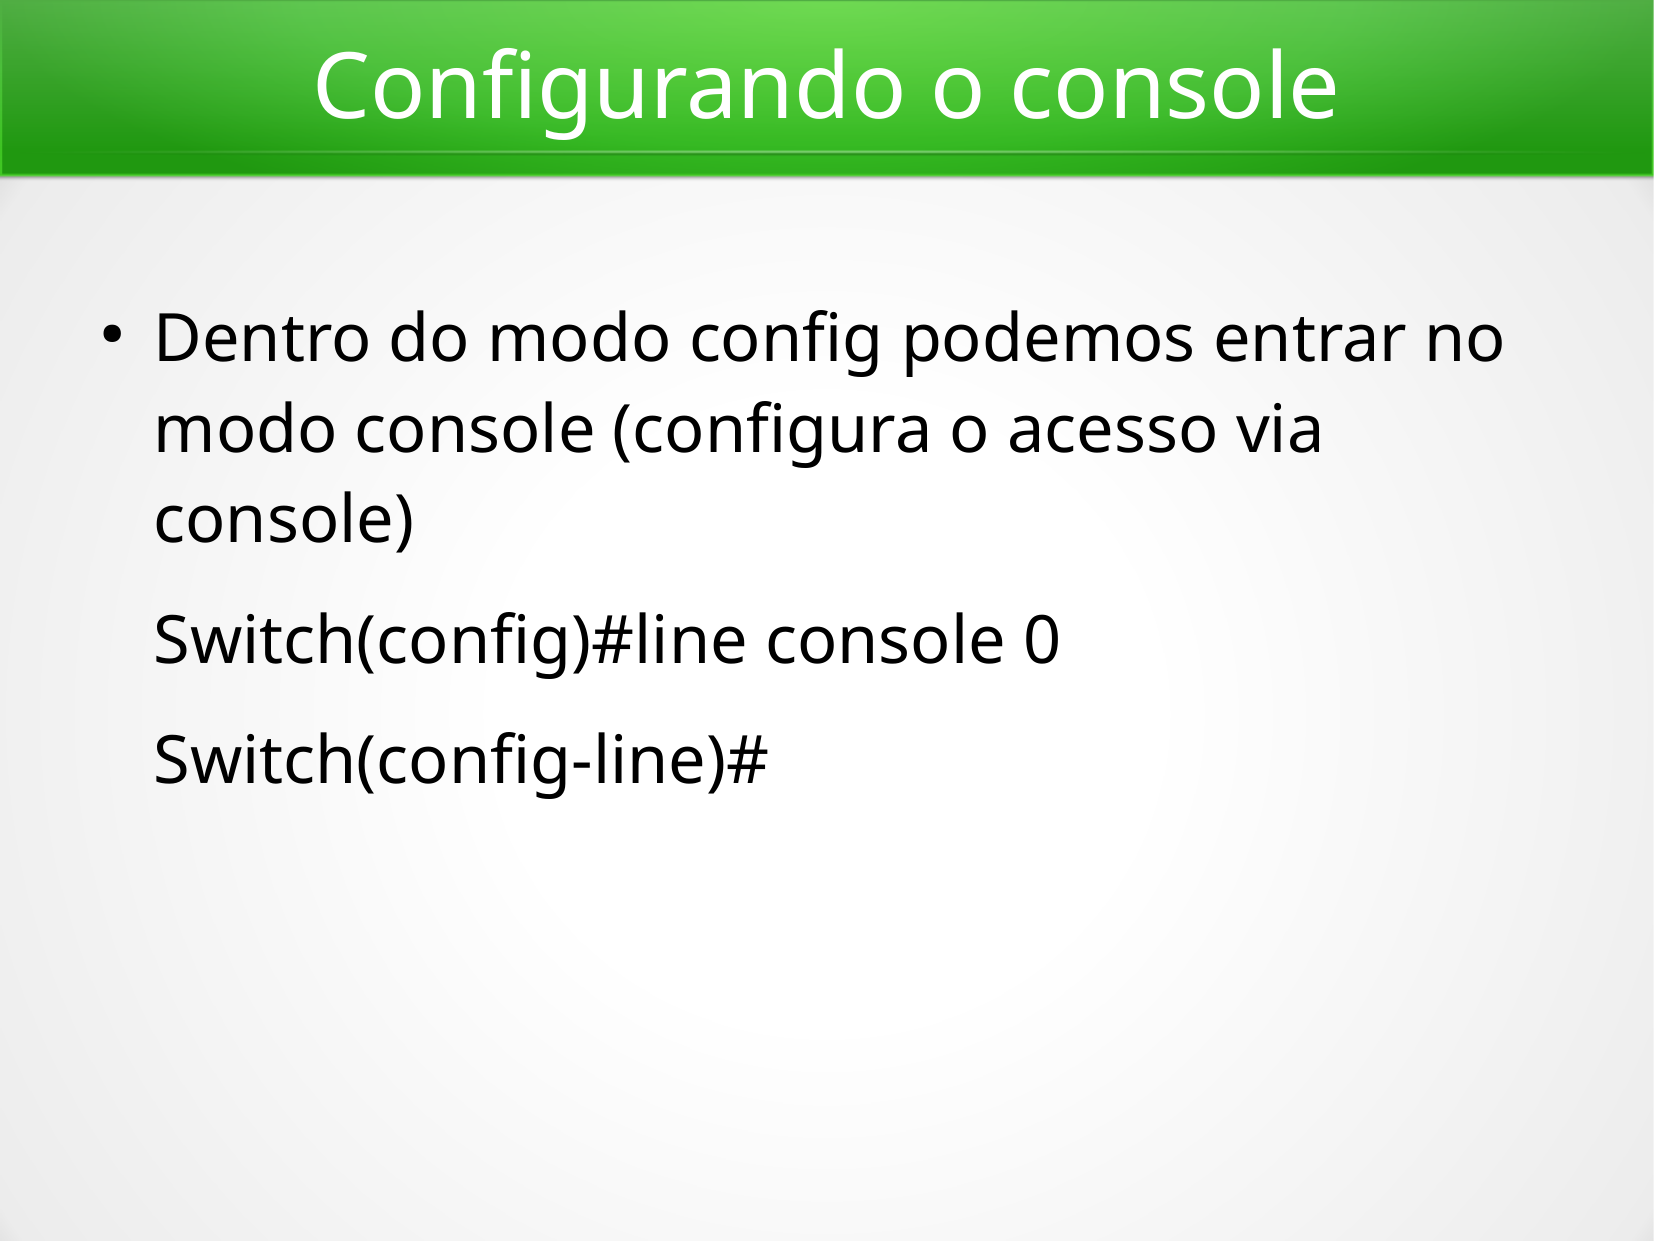

# Configurando o console
Dentro do modo config podemos entrar no modo console (configura o acesso via console)
Switch(config)#line console 0
Switch(config-line)#